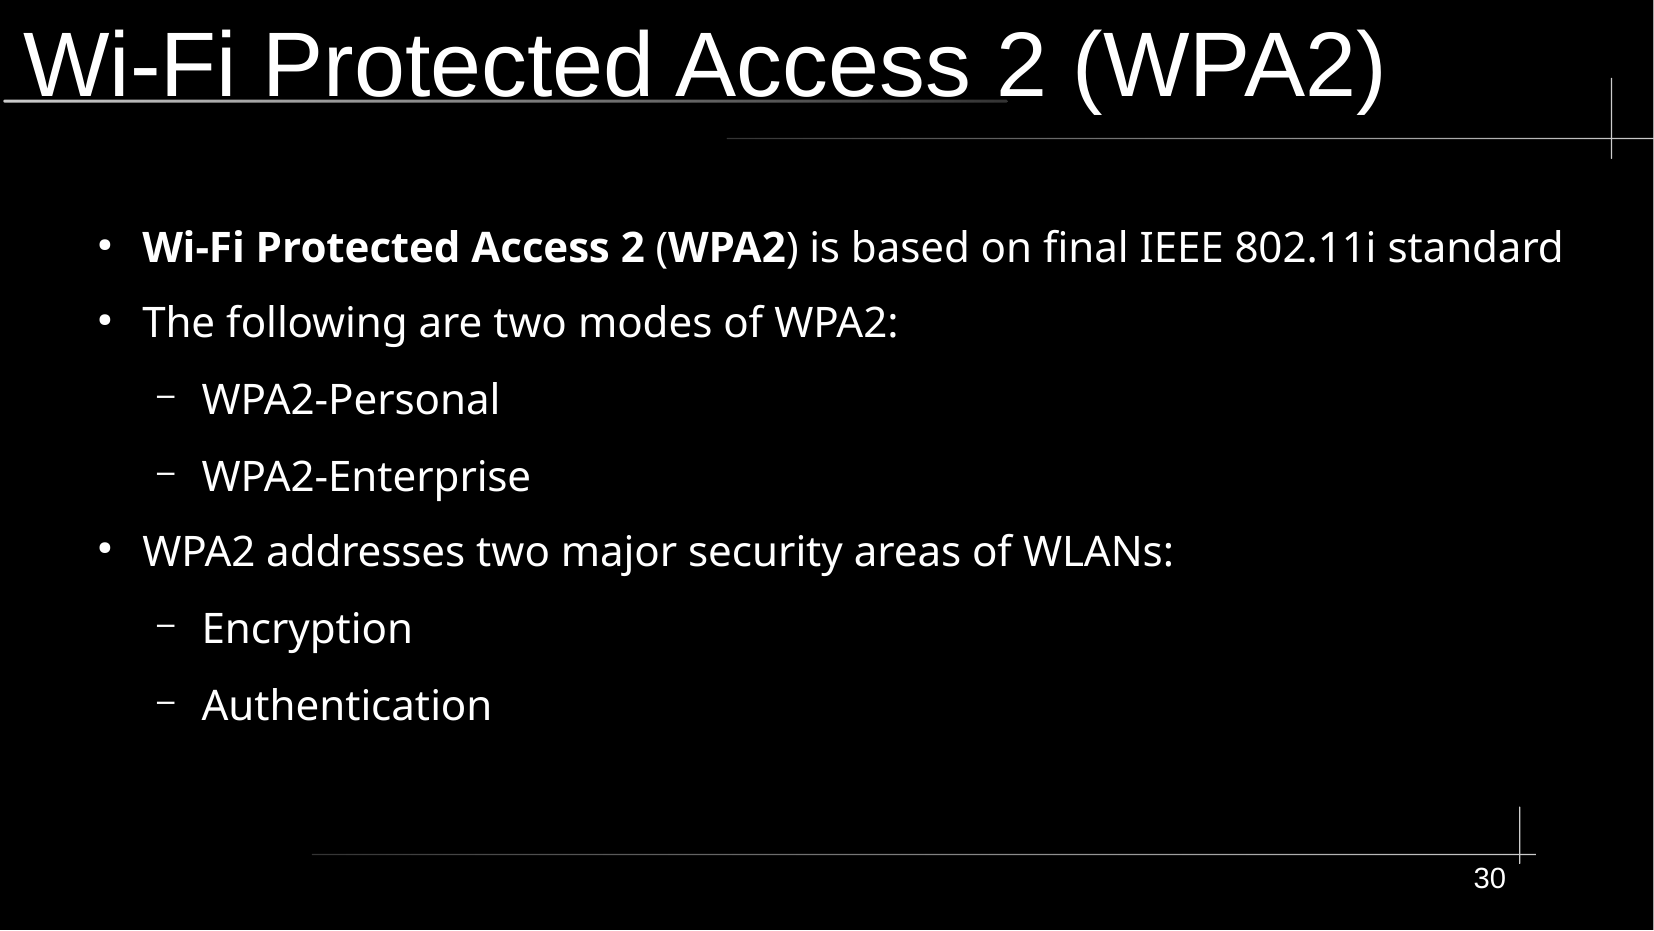

# Wi-Fi Protected Access 2 (WPA2)
Wi-Fi Protected Access 2 (WPA2) is based on final IEEE 802.11i standard
The following are two modes of WPA2:
WPA2-Personal
WPA2-Enterprise
WPA2 addresses two major security areas of WLANs:
Encryption
Authentication
30